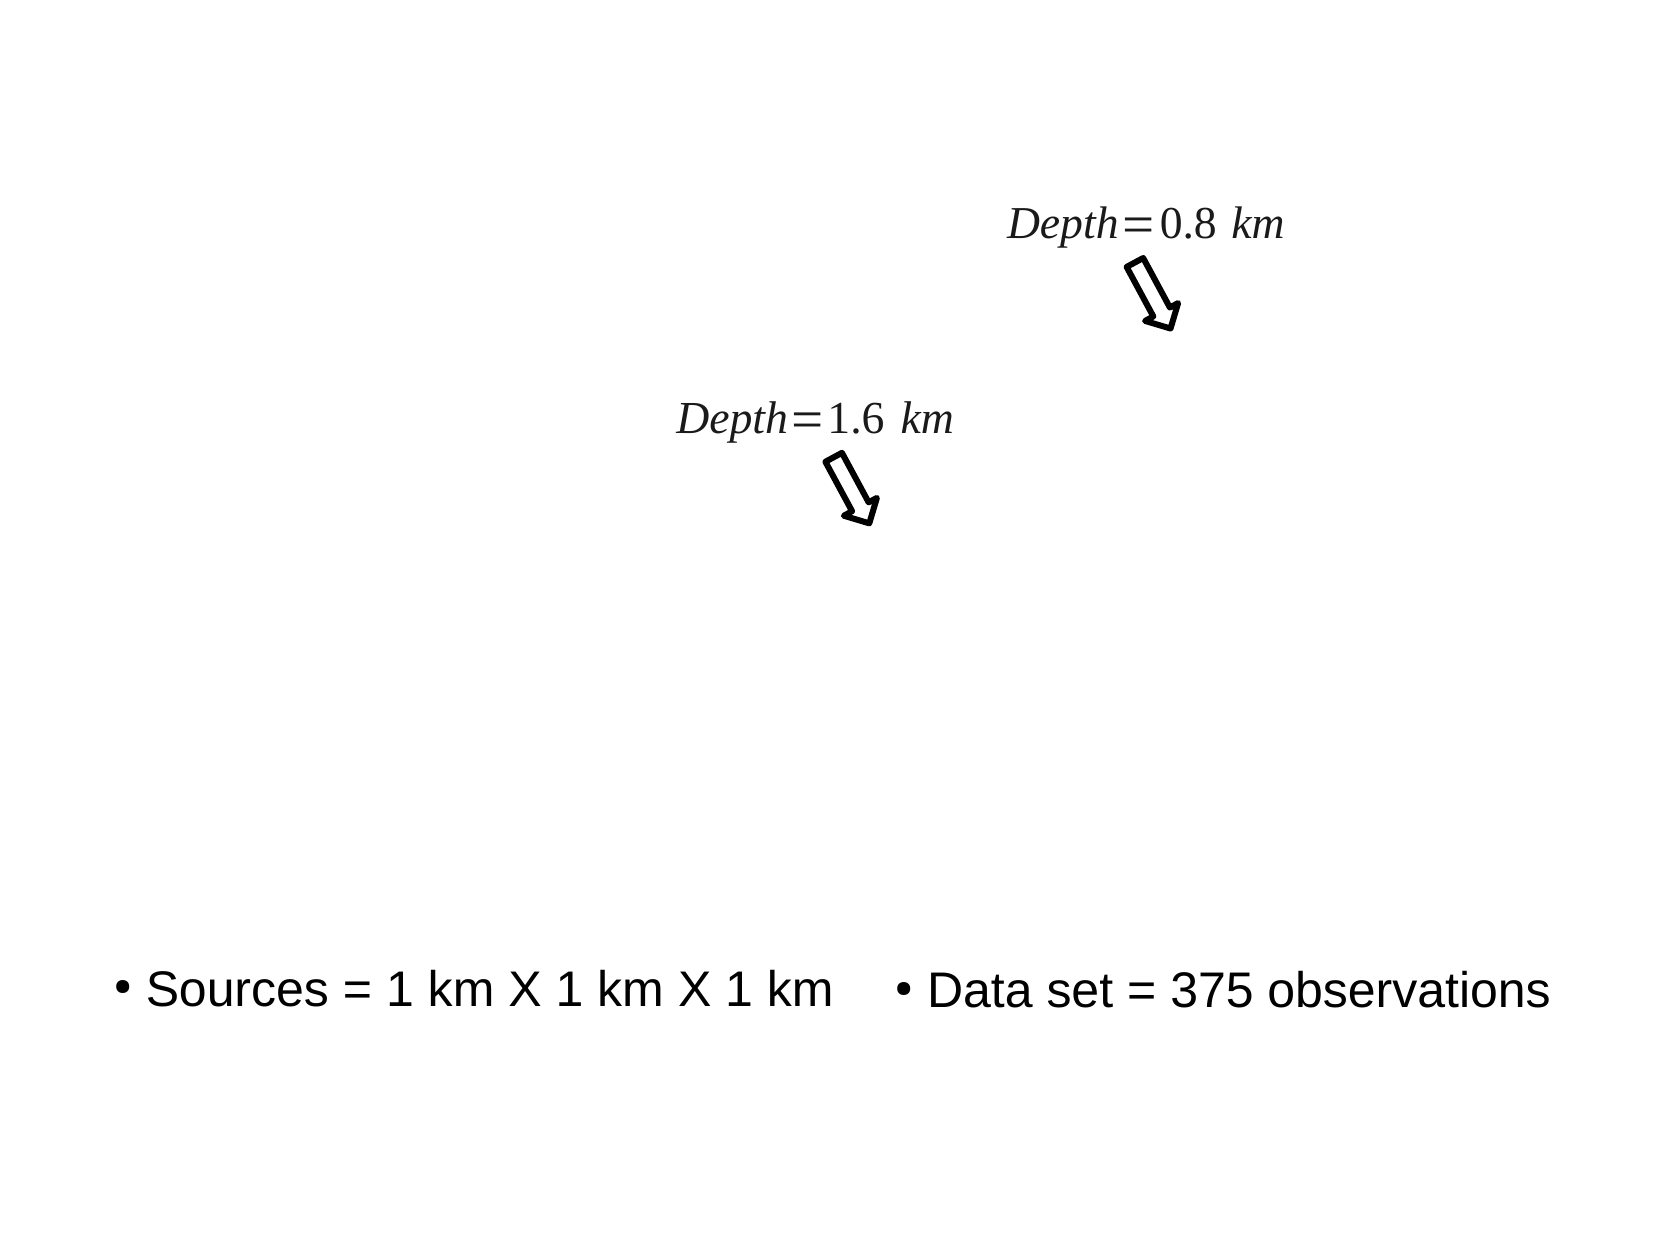

Sources = 1 km X 1 km X 1 km
 Data set = 375 observations